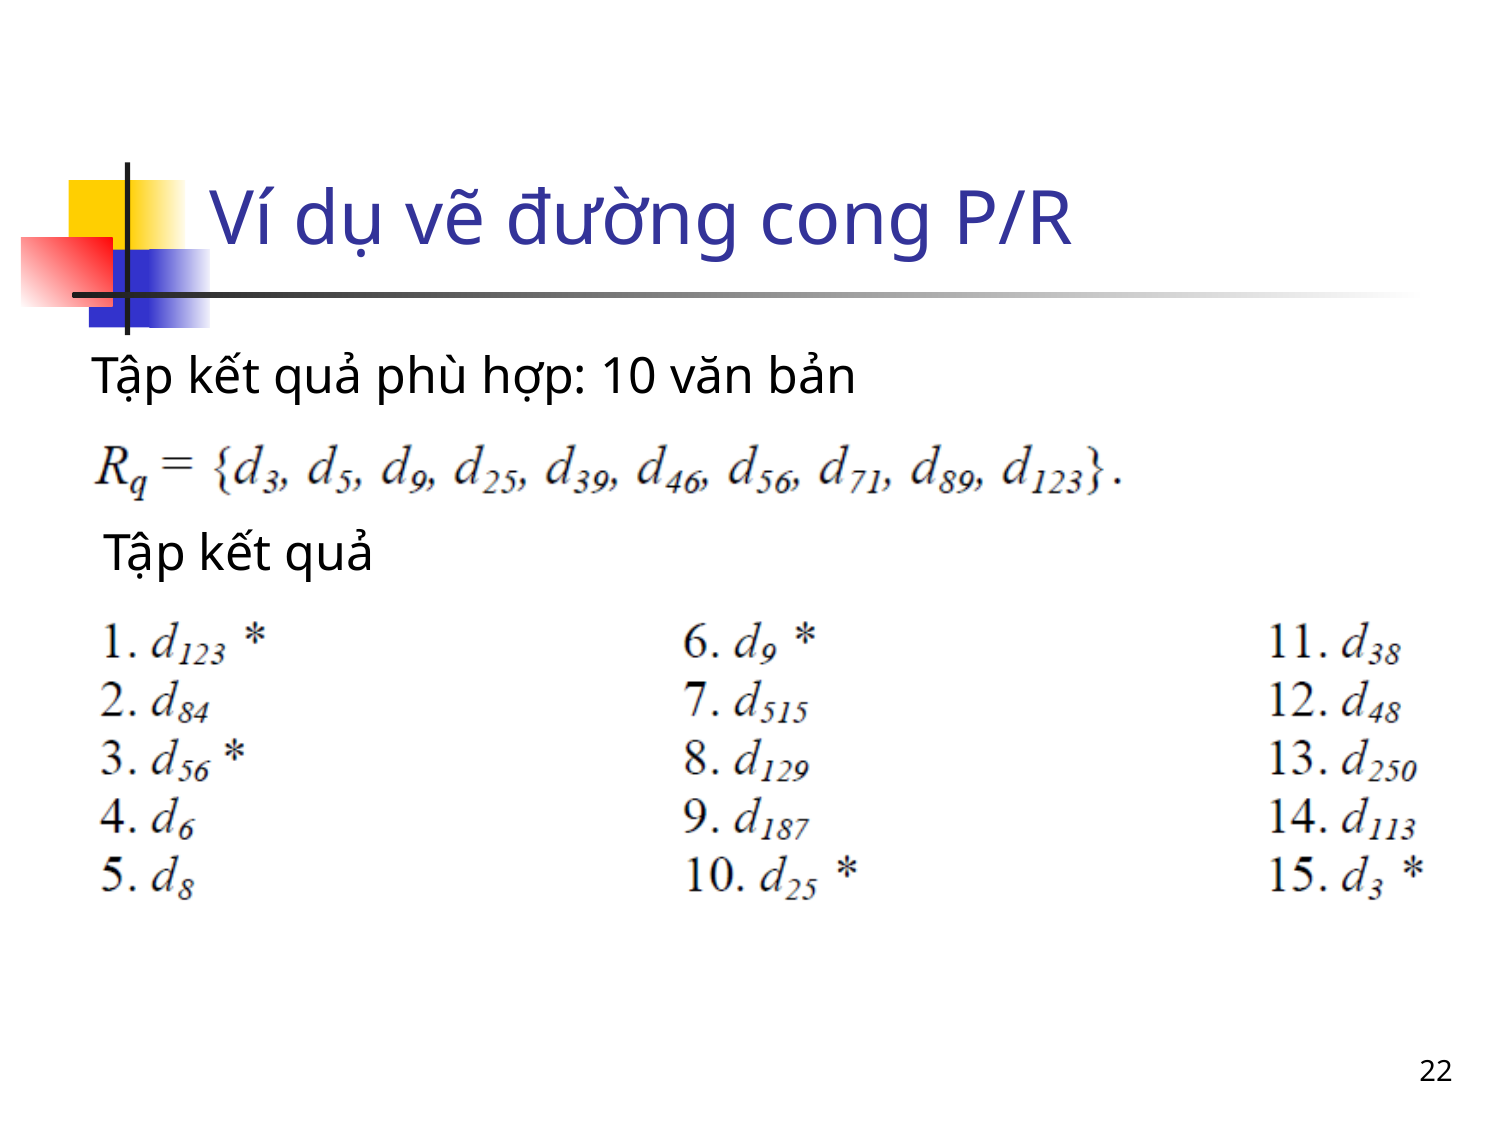

# Ví dụ vẽ đường cong P/R
Tập kết quả phù hợp: 10 văn bản
Tập kết quả